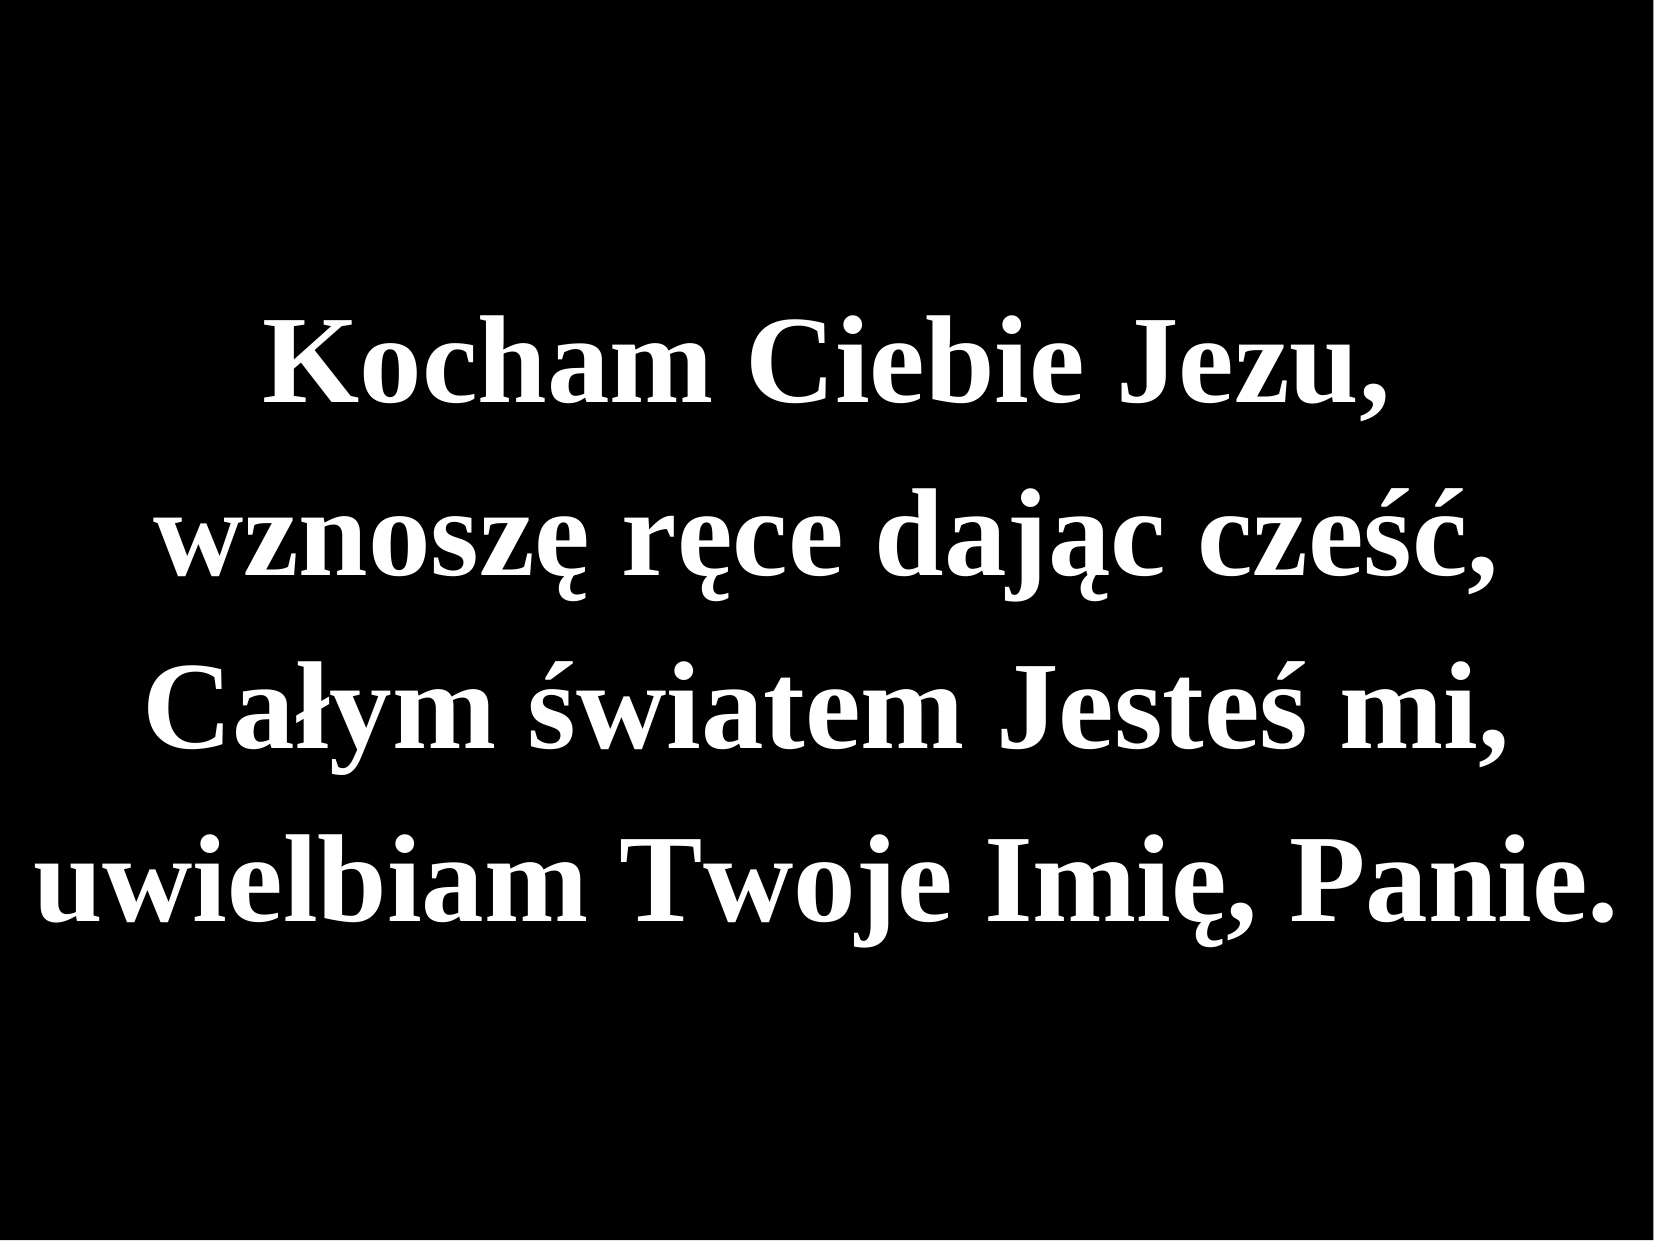

# Kocham Ciebie Jezu, ppp wznoszę ręce dając cześć, ppp Całym światem Jesteś mi, ppp uwielbiam Twoje Imię, Panie.